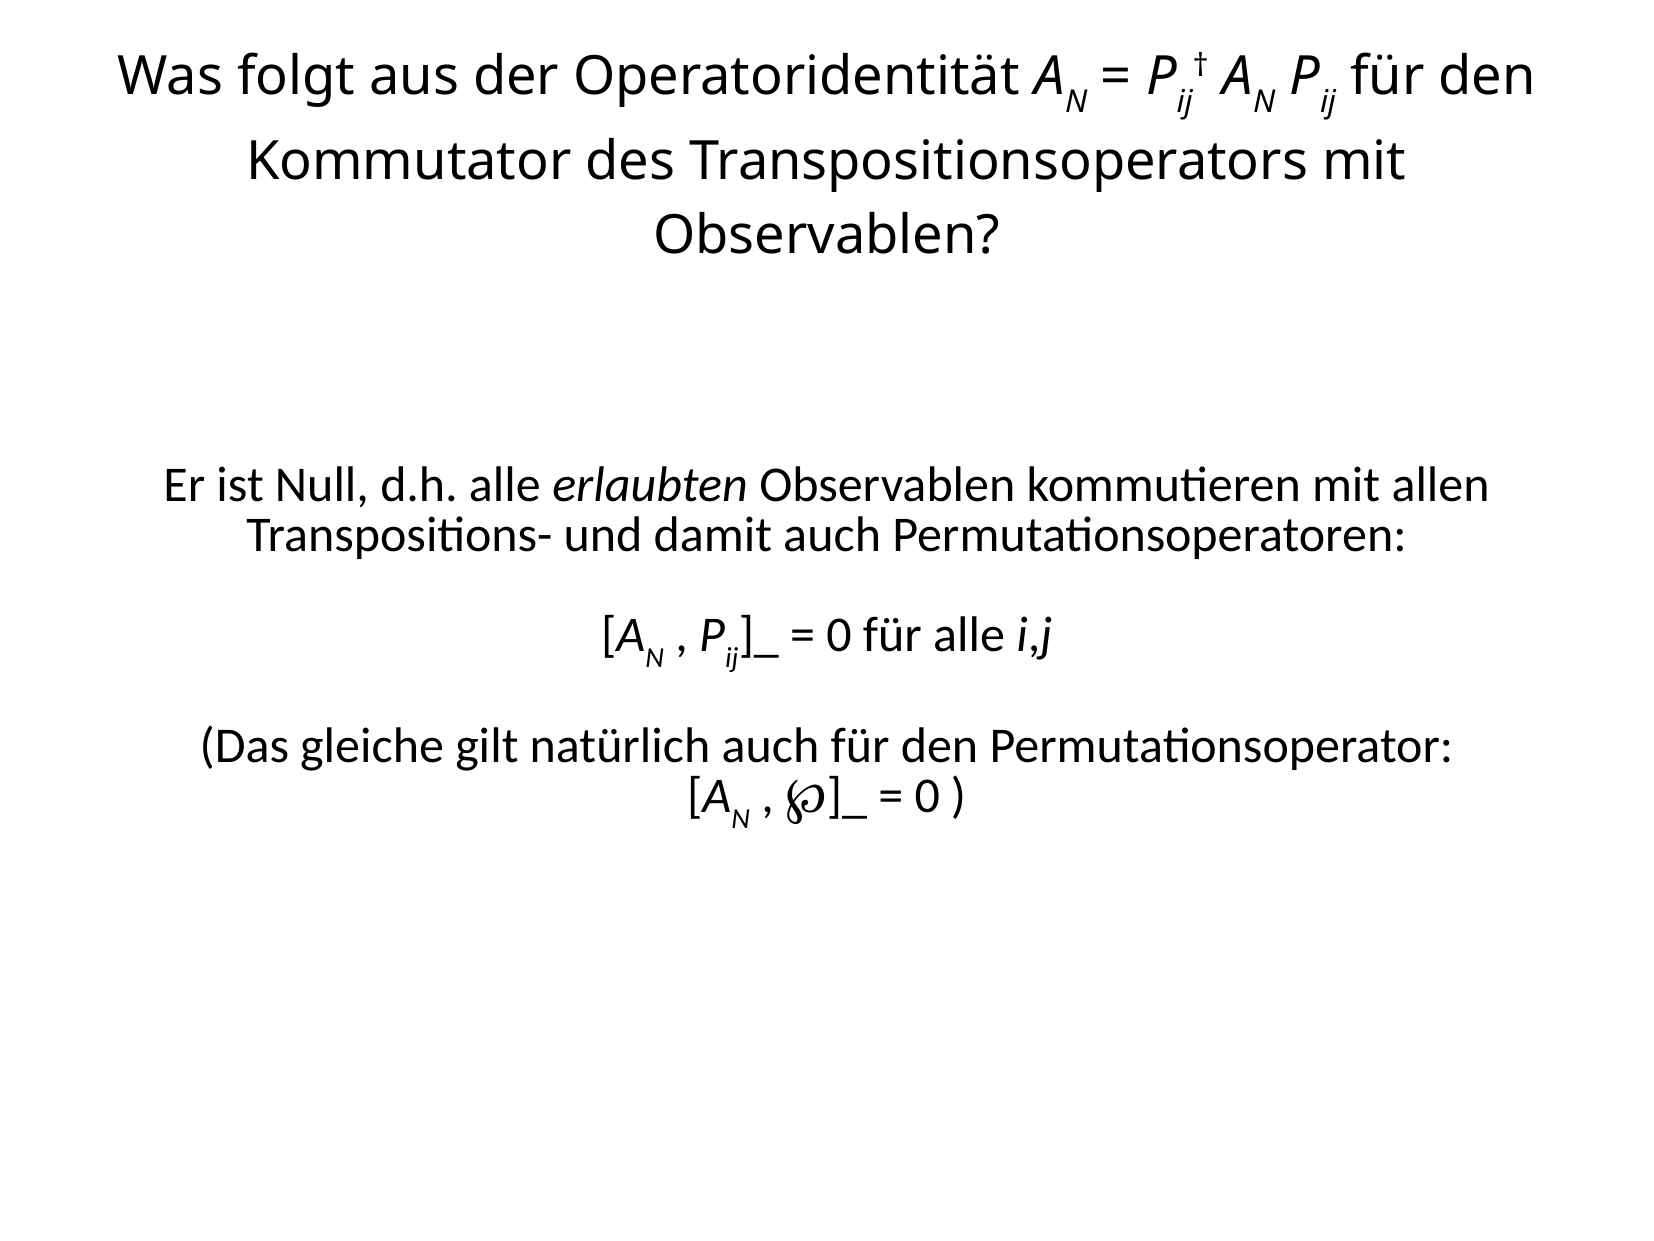

# Was folgt aus der Operatoridentität AN = Pij† AN Pij für den Kommutator des Transpositionsoperators mit Observablen?
Er ist Null, d.h. alle erlaubten Observablen kommutieren mit allen Transpositions- und damit auch Permutationsoperatoren:
[AN , Pij]_ = 0 für alle i,j
(Das gleiche gilt natürlich auch für den Permutationsoperator:
[AN , ℘]_ = 0 )